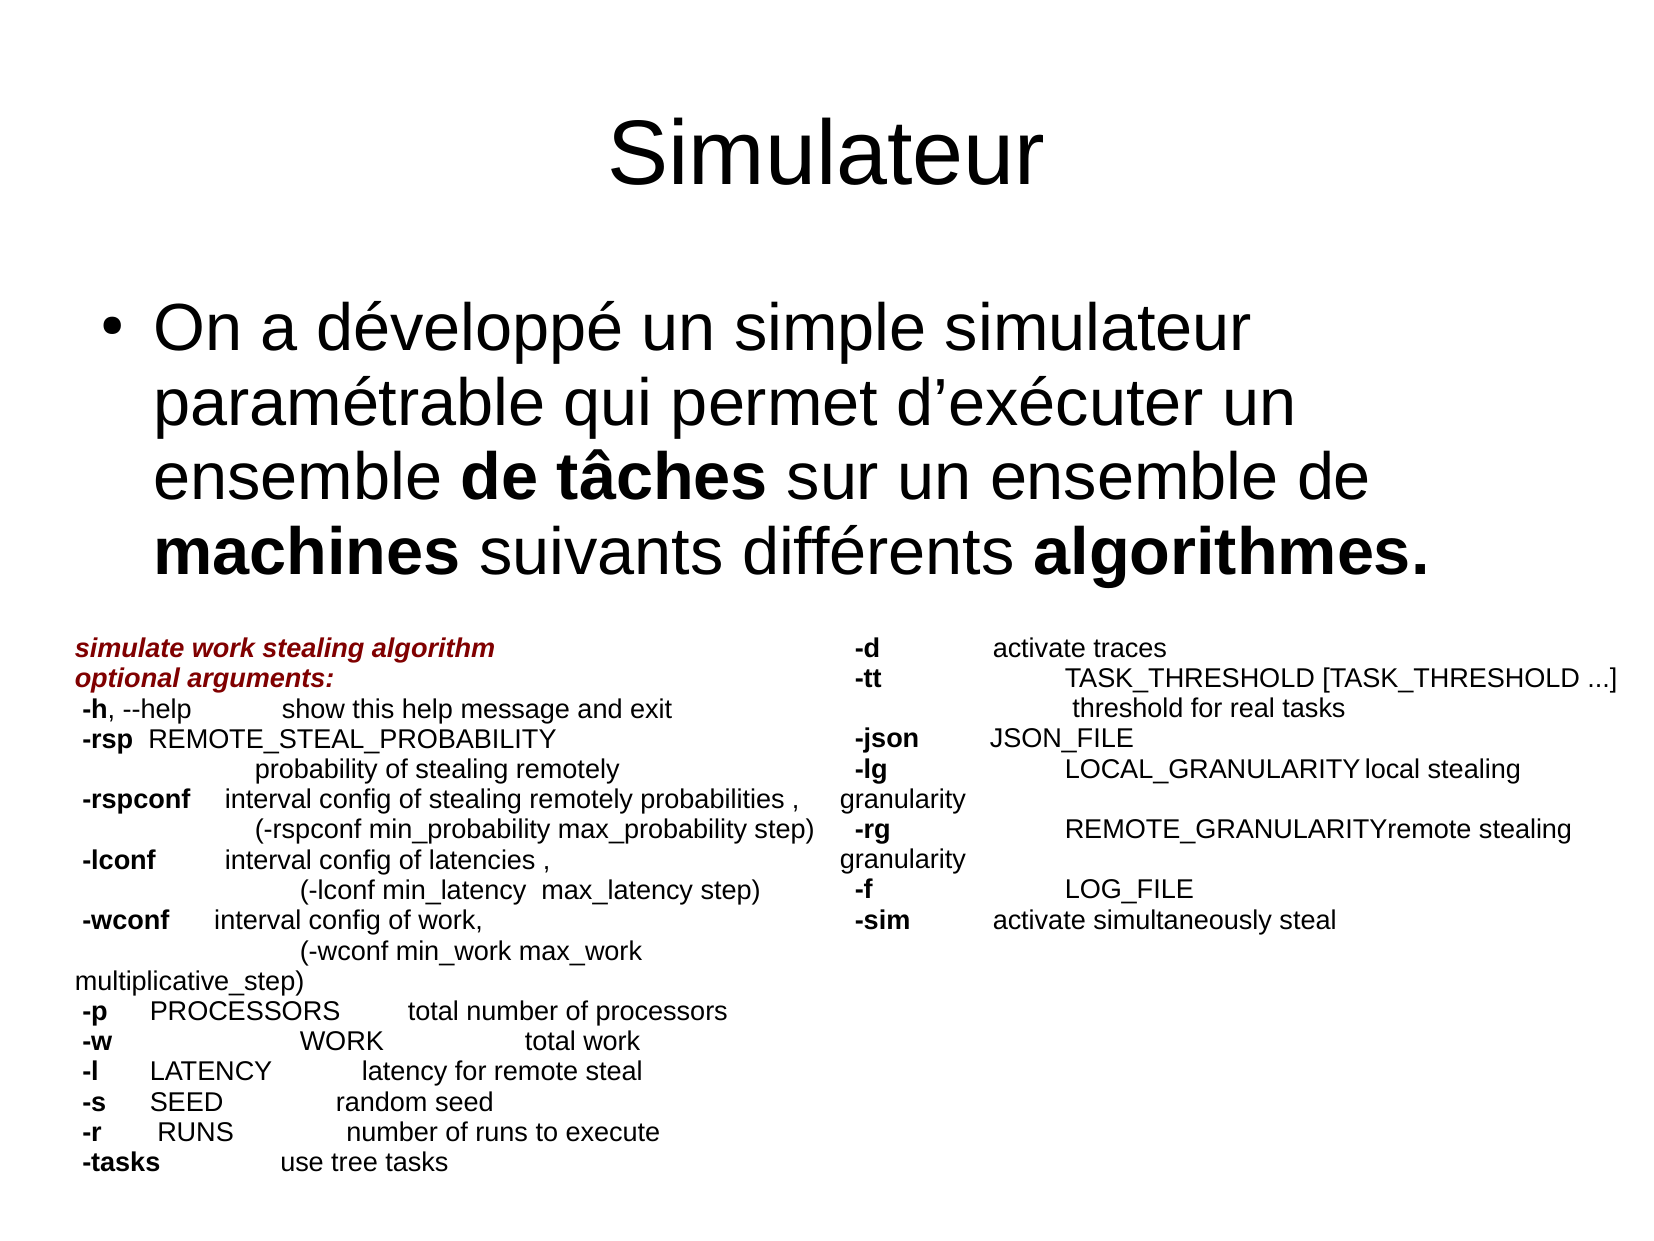

# Simulateur
On a développé un simple simulateur paramétrable qui permet d’exécuter un ensemble de tâches sur un ensemble de machines suivants différents algorithmes.
 -d activate traces
 -tt 			TASK_THRESHOLD [TASK_THRESHOLD ...]
 	 threshold for real tasks
 -json 	JSON_FILE
 -lg 			LOCAL_GRANULARITY	local stealing granularity
 -rg			REMOTE_GRANULARITYremote stealing granularity
 -f 			LOG_FILE
 -sim activate simultaneously steal
simulate work stealing algorithm
optional arguments:
 -h, --help show this help message and exit
 -rsp REMOTE_STEAL_PROBABILITY
 probability of stealing remotely
 -rspconf 	interval config of stealing remotely probabilities ,
 (-rspconf min_probability max_probability step)
 -lconf	interval config of latencies ,
			(-lconf min_latency max_latency step)
 -wconf interval config of work,
			(-wconf min_work max_work multiplicative_step)
 -p 	PROCESSORS total number of processors
 -w 			WORK		total work
 -l 	LATENCY latency for remote steal
 -s 	SEED random seed
 -r	 RUNS number of runs to execute
 -tasks use tree tasks